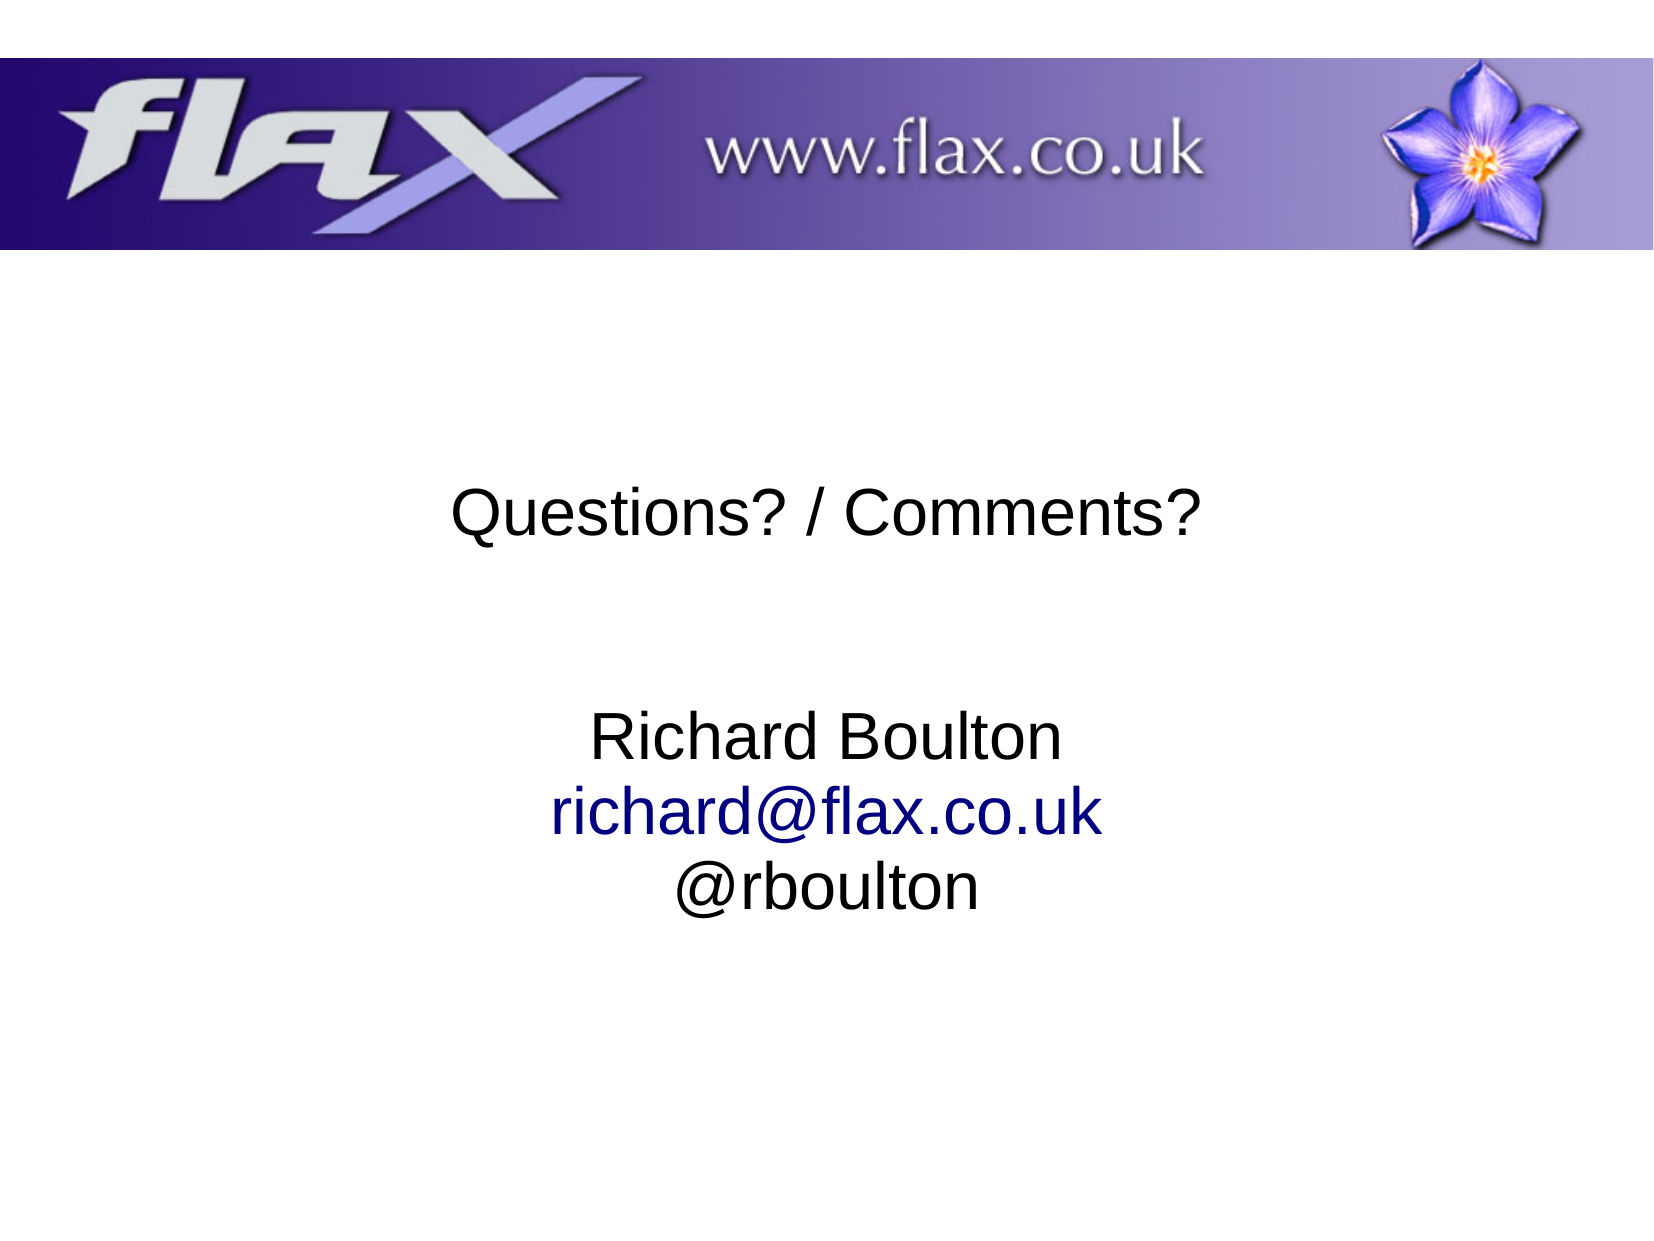

#
Questions? / Comments?
Richard Boulton
richard@flax.co.uk
@rboulton